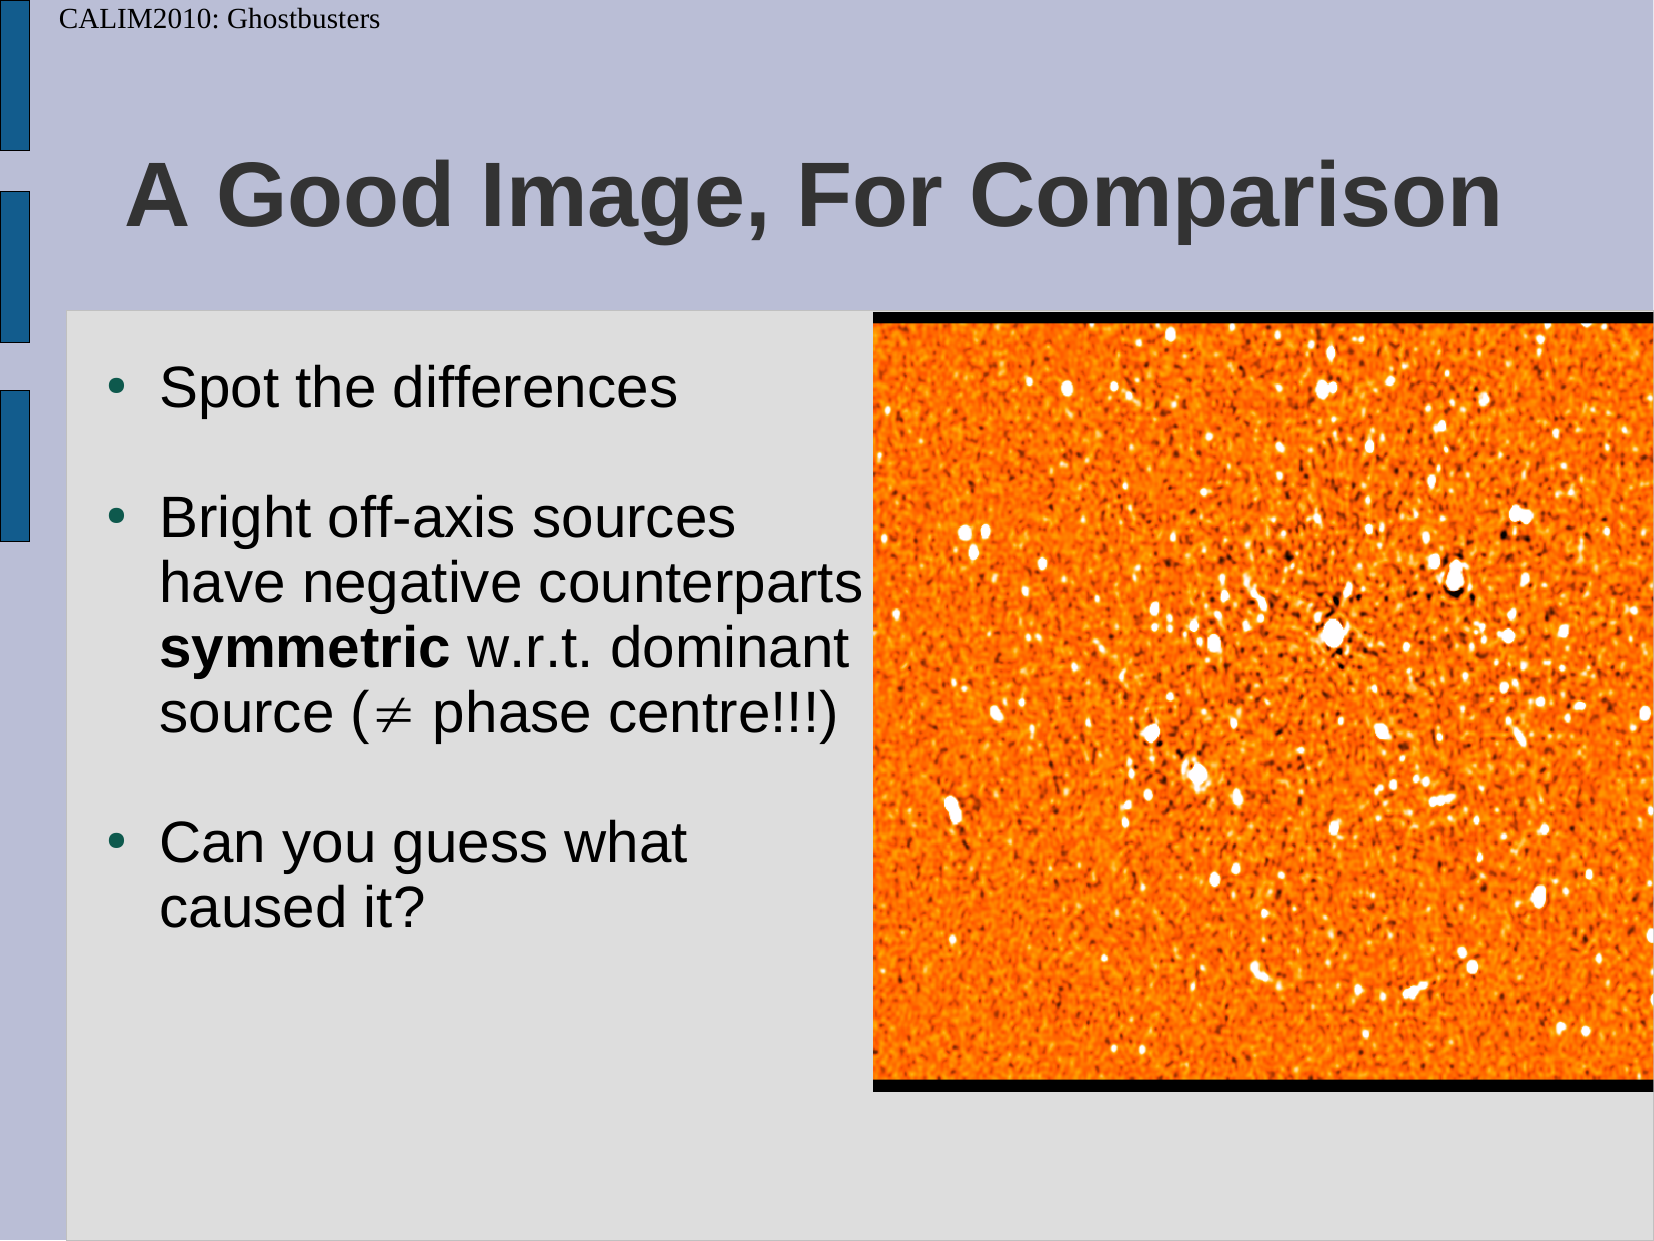

CALIM2010: Ghostbusters
#
A Good Image, For Comparison
Spot the differences
Bright off-axis sources have negative counterparts symmetric w.r.t. dominant source (≠ phase centre!!!)
Can you guess what caused it?